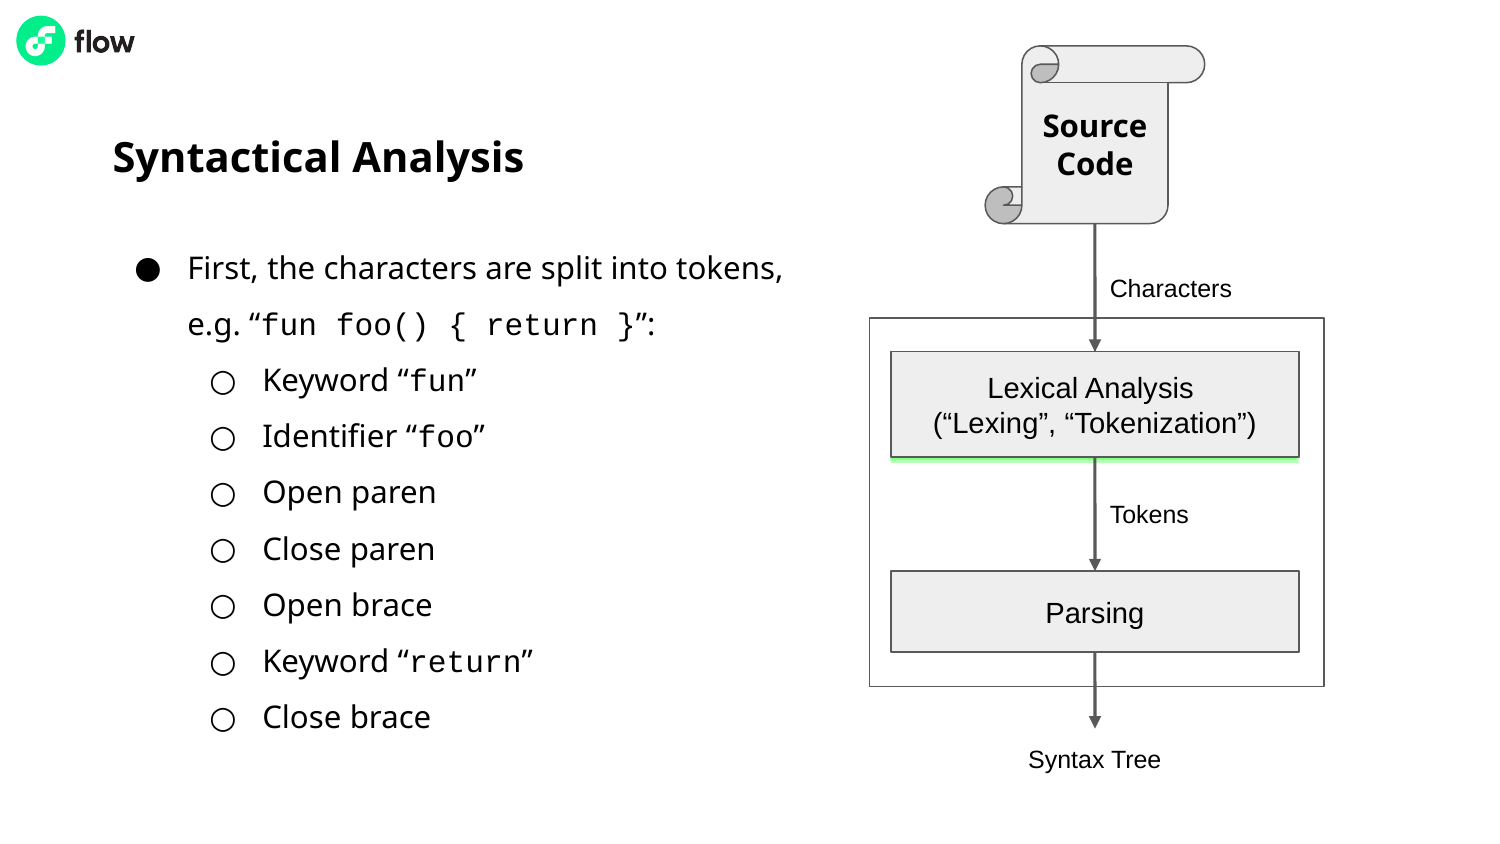

Source Code
Syntactical Analysis
First, the characters are split into tokens,
e.g. “fun foo() { return }”:
Keyword “fun”
Identifier “foo”
Open paren
Close paren
Open brace
Keyword “return”
Close brace
Characters
Lexical Analysis
(“Lexing”, “Tokenization”)
Tokens
Parsing
Syntax Tree